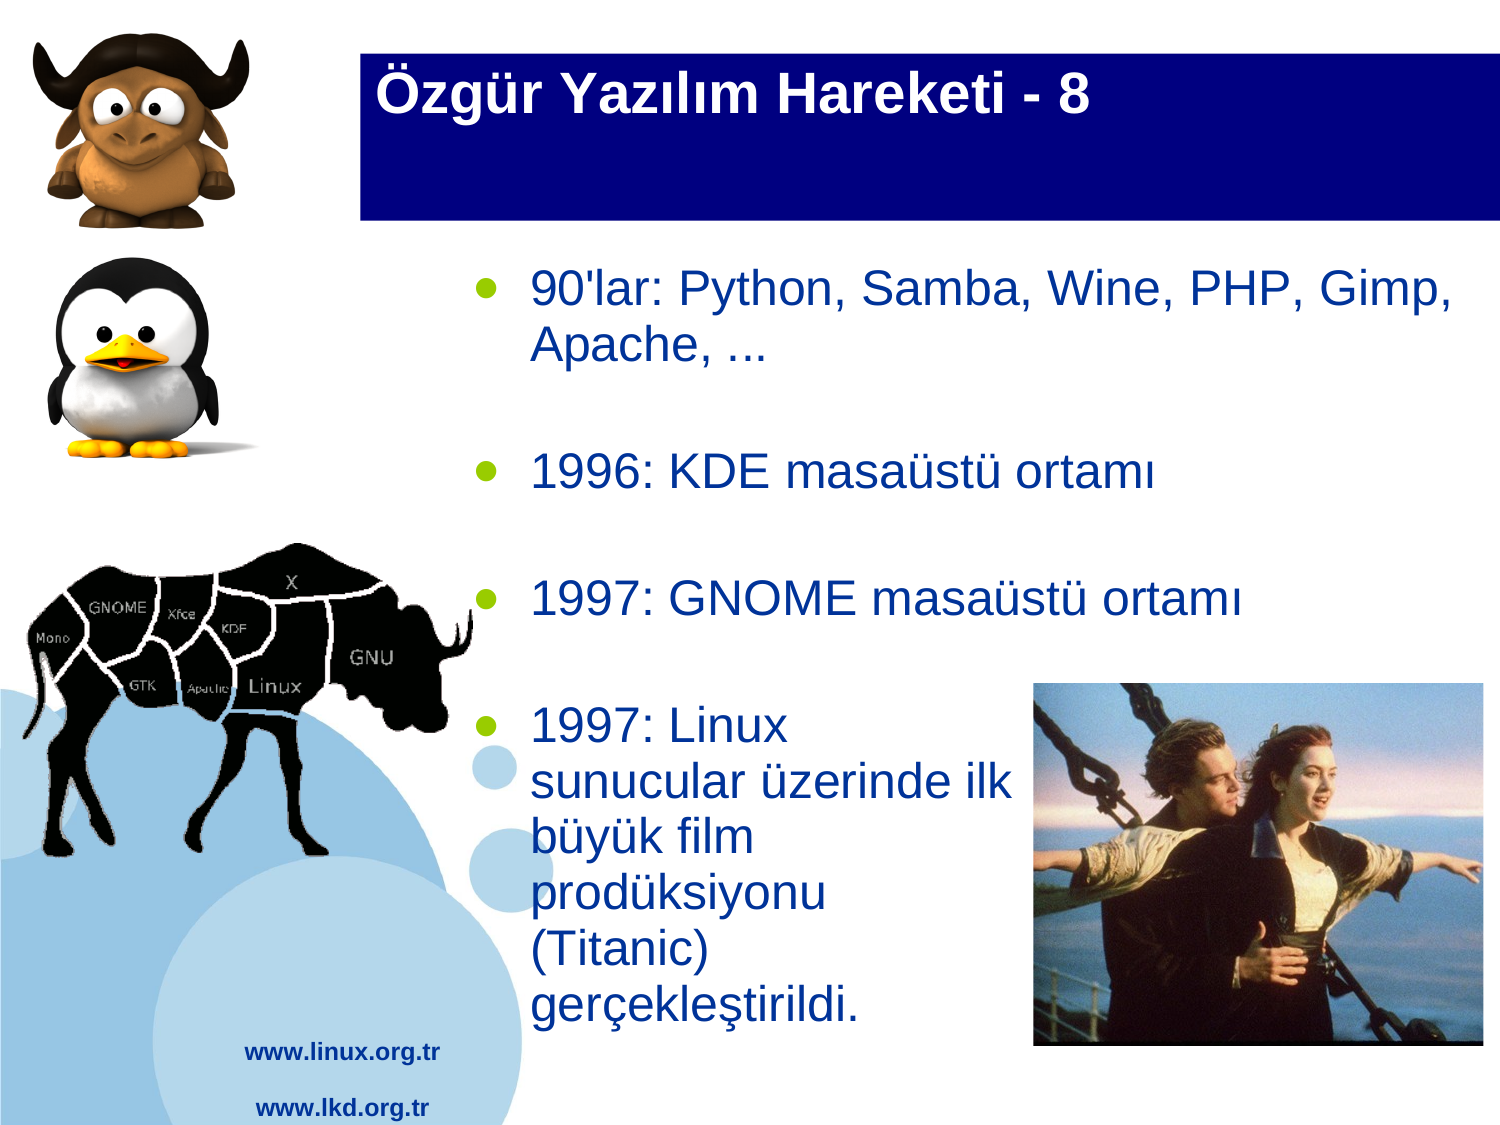

# Özgür Yazılım Hareketi - 8
90'lar: Python, Samba, Wine, PHP, Gimp, Apache, ...
1996: KDE masaüstü ortamı
1997: GNOME masaüstü ortamı
1997: Linux sunucular üzerinde ilk büyük film prodüksiyonu (Titanic) gerçekleştirildi.